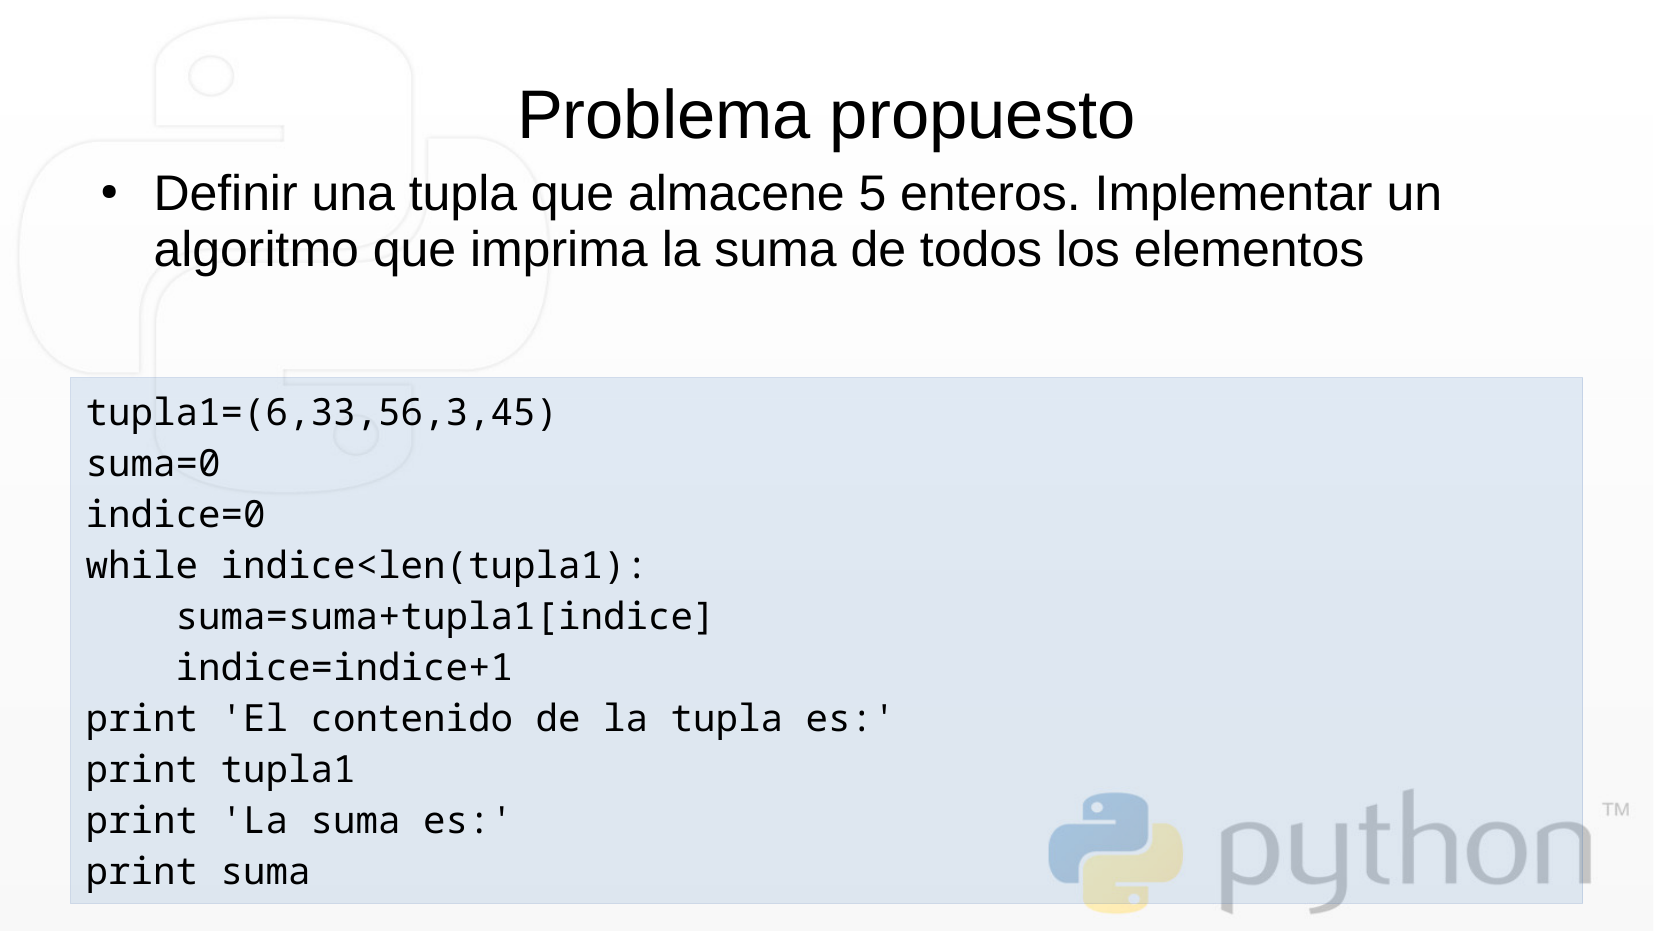

# Problema propuesto
Definir una tupla que almacene 5 enteros. Implementar un algoritmo que imprima la suma de todos los elementos
tupla1=(6,33,56,3,45)
suma=0
indice=0
while indice<len(tupla1):
 suma=suma+tupla1[indice]
 indice=indice+1
print 'El contenido de la tupla es:'
print tupla1
print 'La suma es:'
print suma